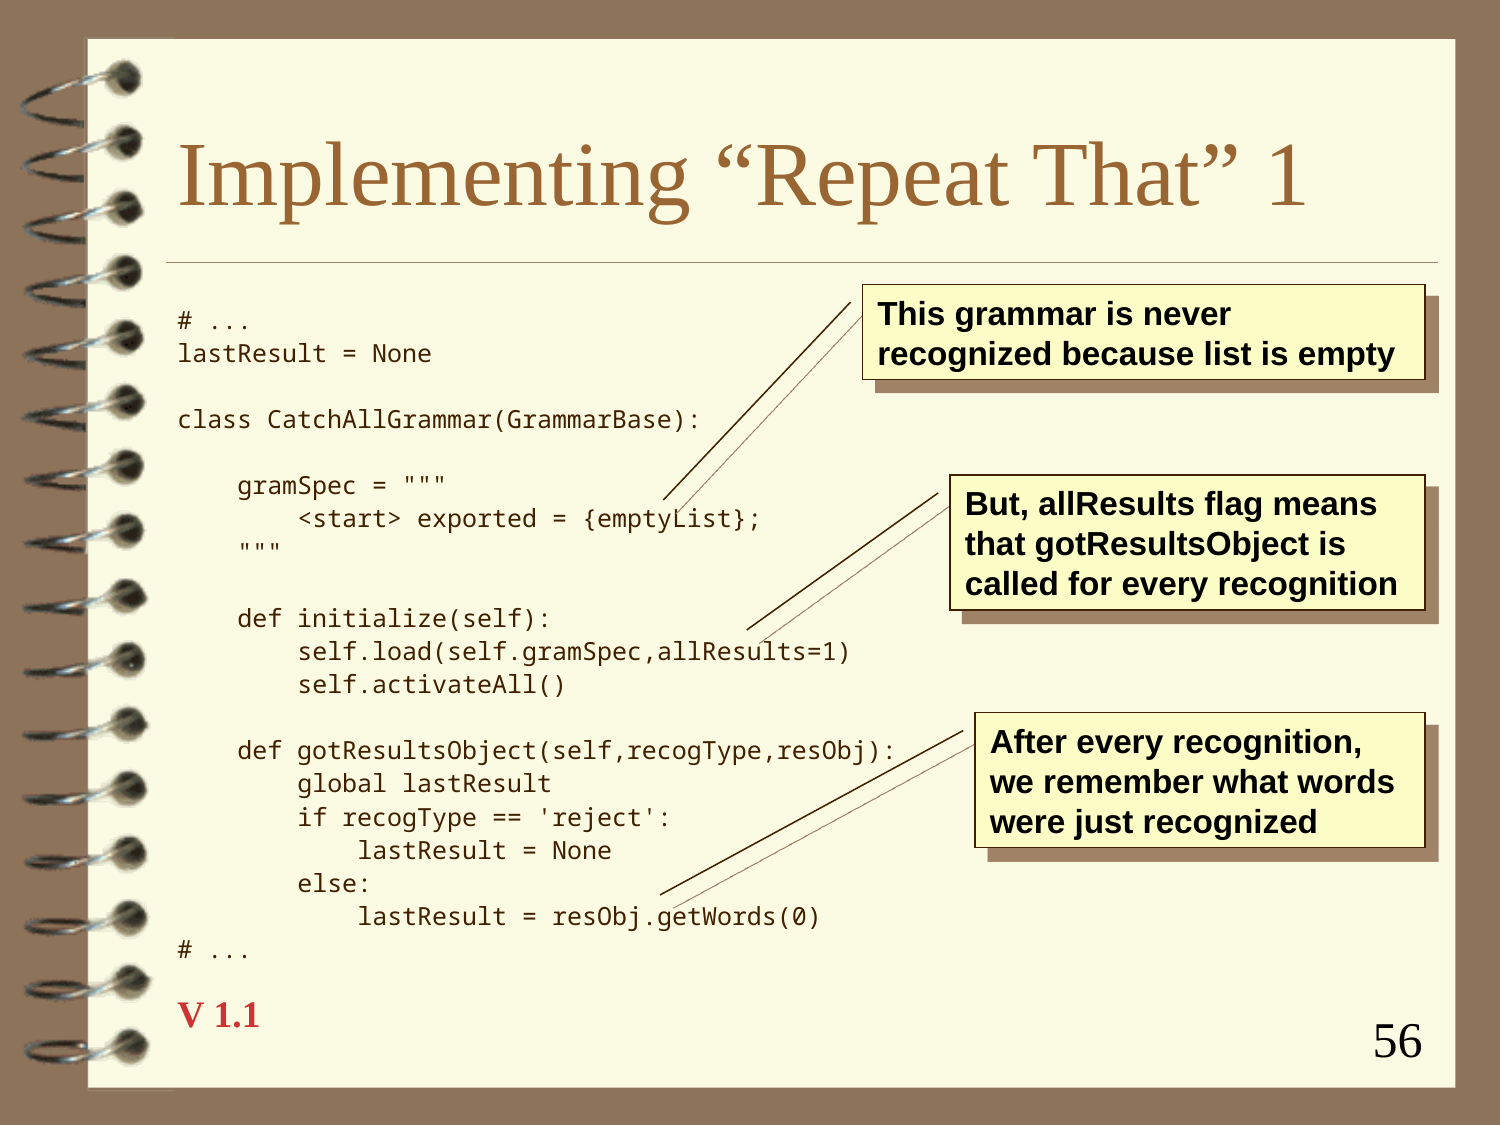

# Implementing “Repeat That” 1
This grammar is never recognized because list is empty
# ...
lastResult = None
class CatchAllGrammar(GrammarBase):
 gramSpec = """
 <start> exported = {emptyList};
 """
 def initialize(self):
 self.load(self.gramSpec,allResults=1)
 self.activateAll()
 def gotResultsObject(self,recogType,resObj):
 global lastResult
 if recogType == 'reject':
 lastResult = None
 else:
 lastResult = resObj.getWords(0)
# ...
But, allResults flag means that gotResultsObject is called for every recognition
After every recognition, we remember what words were just recognized
V 1.1
56